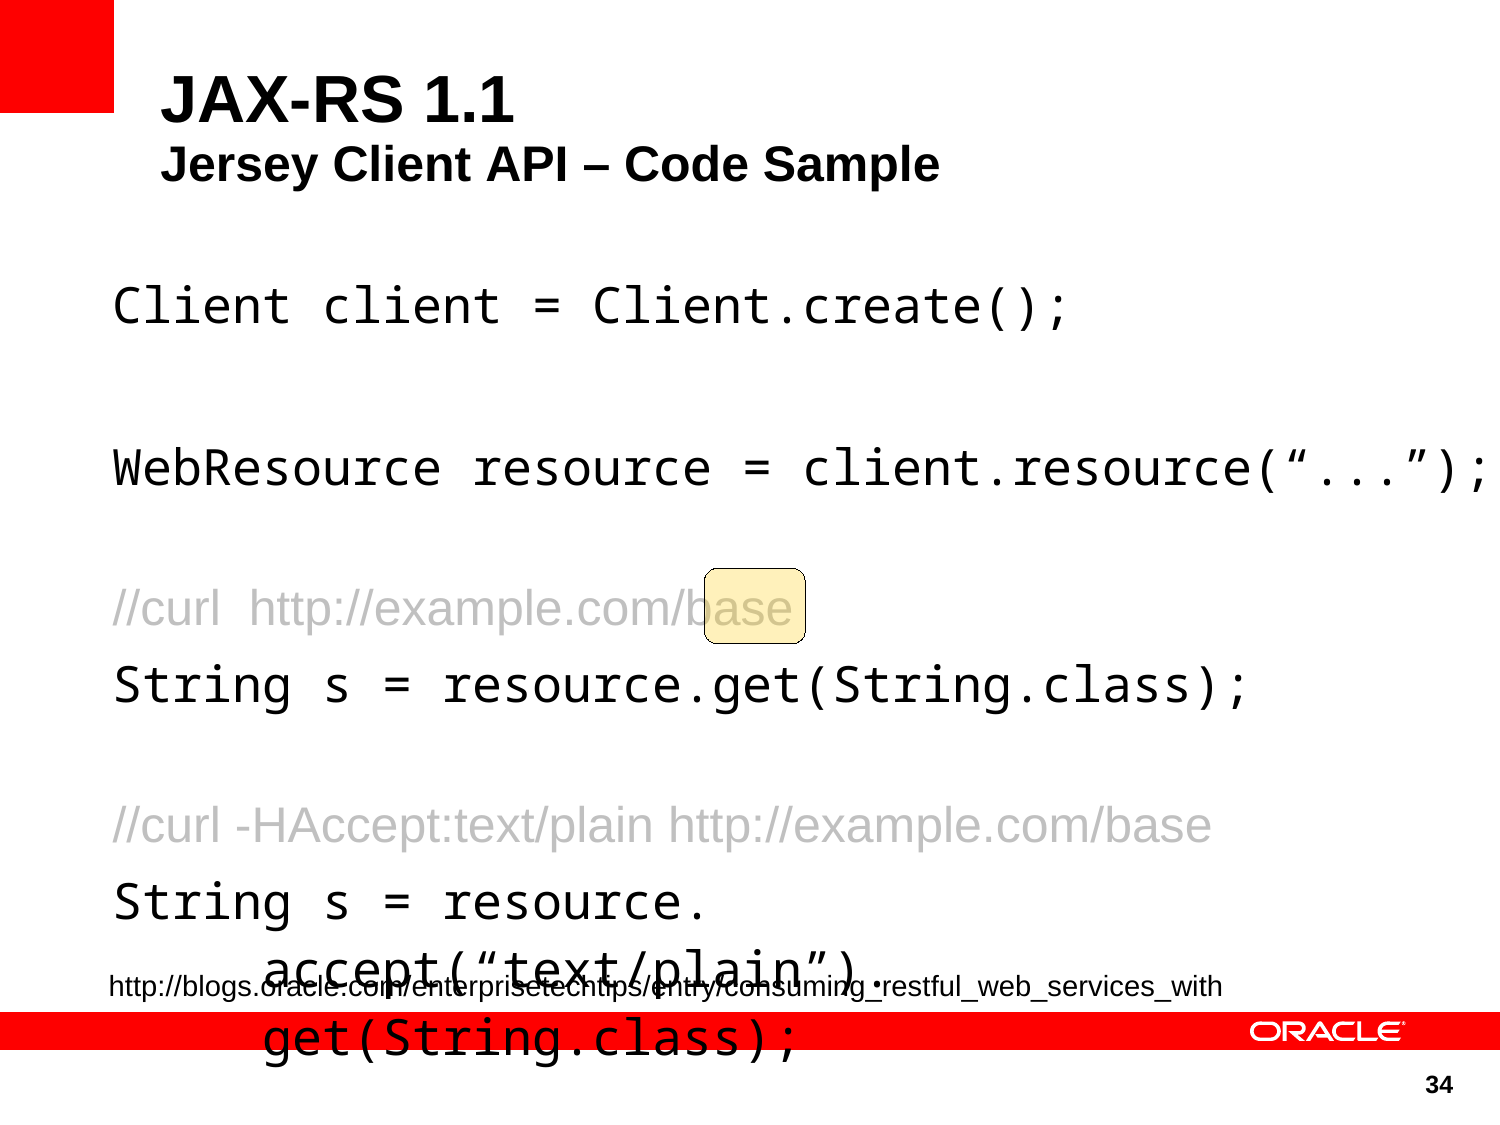

# JAX-RS 1.1 Jersey Client API – Code Sample
Client client = Client.create();
WebResource resource = client.resource(“...”);
//curl http://example.com/base
String s = resource.get(String.class);
//curl -HAccept:text/plain http://example.com/base
String s = resource.
 accept(“text/plain”).
 get(String.class);
http://blogs.oracle.com/enterprisetechtips/entry/consuming_restful_web_services_with